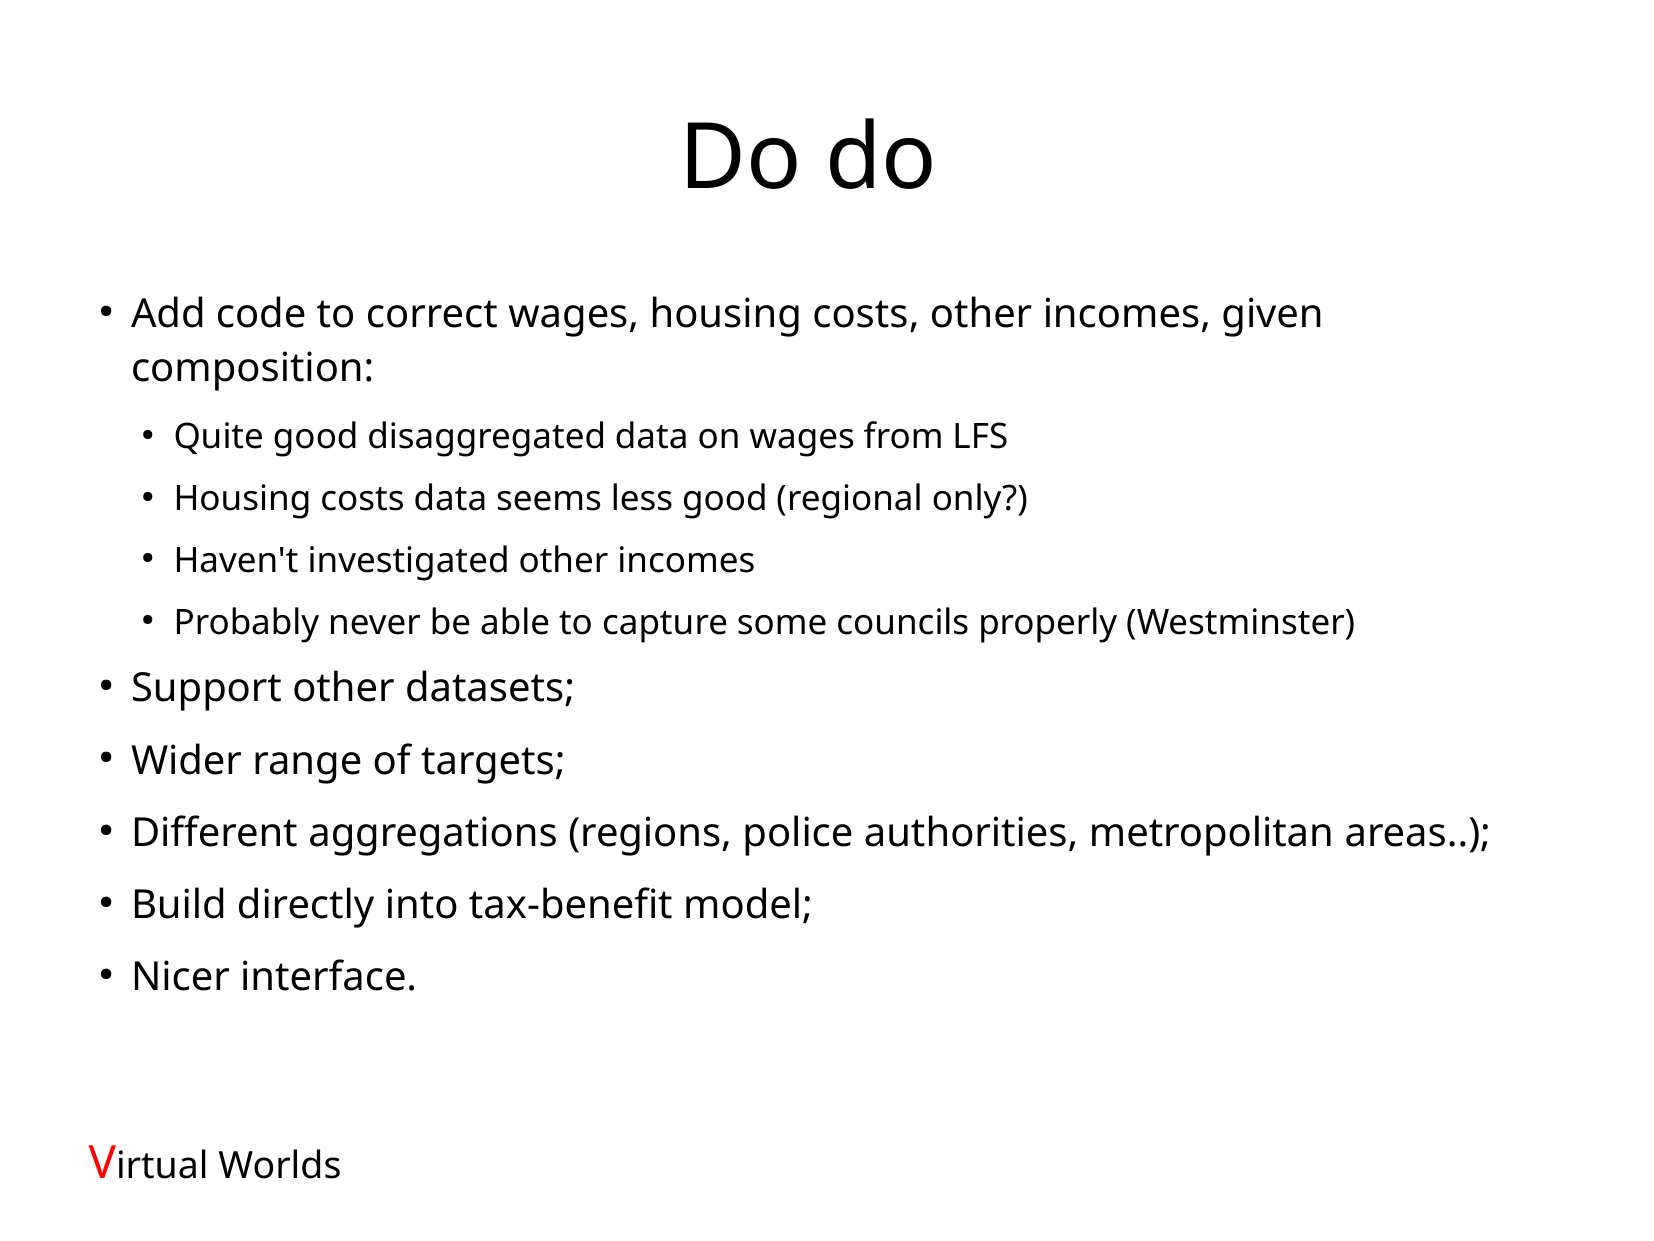

# Do do
Add code to correct wages, housing costs, other incomes, given composition:
Quite good disaggregated data on wages from LFS
Housing costs data seems less good (regional only?)
Haven't investigated other incomes
Probably never be able to capture some councils properly (Westminster)
Support other datasets;
Wider range of targets;
Different aggregations (regions, police authorities, metropolitan areas..);
Build directly into tax-benefit model;
Nicer interface.